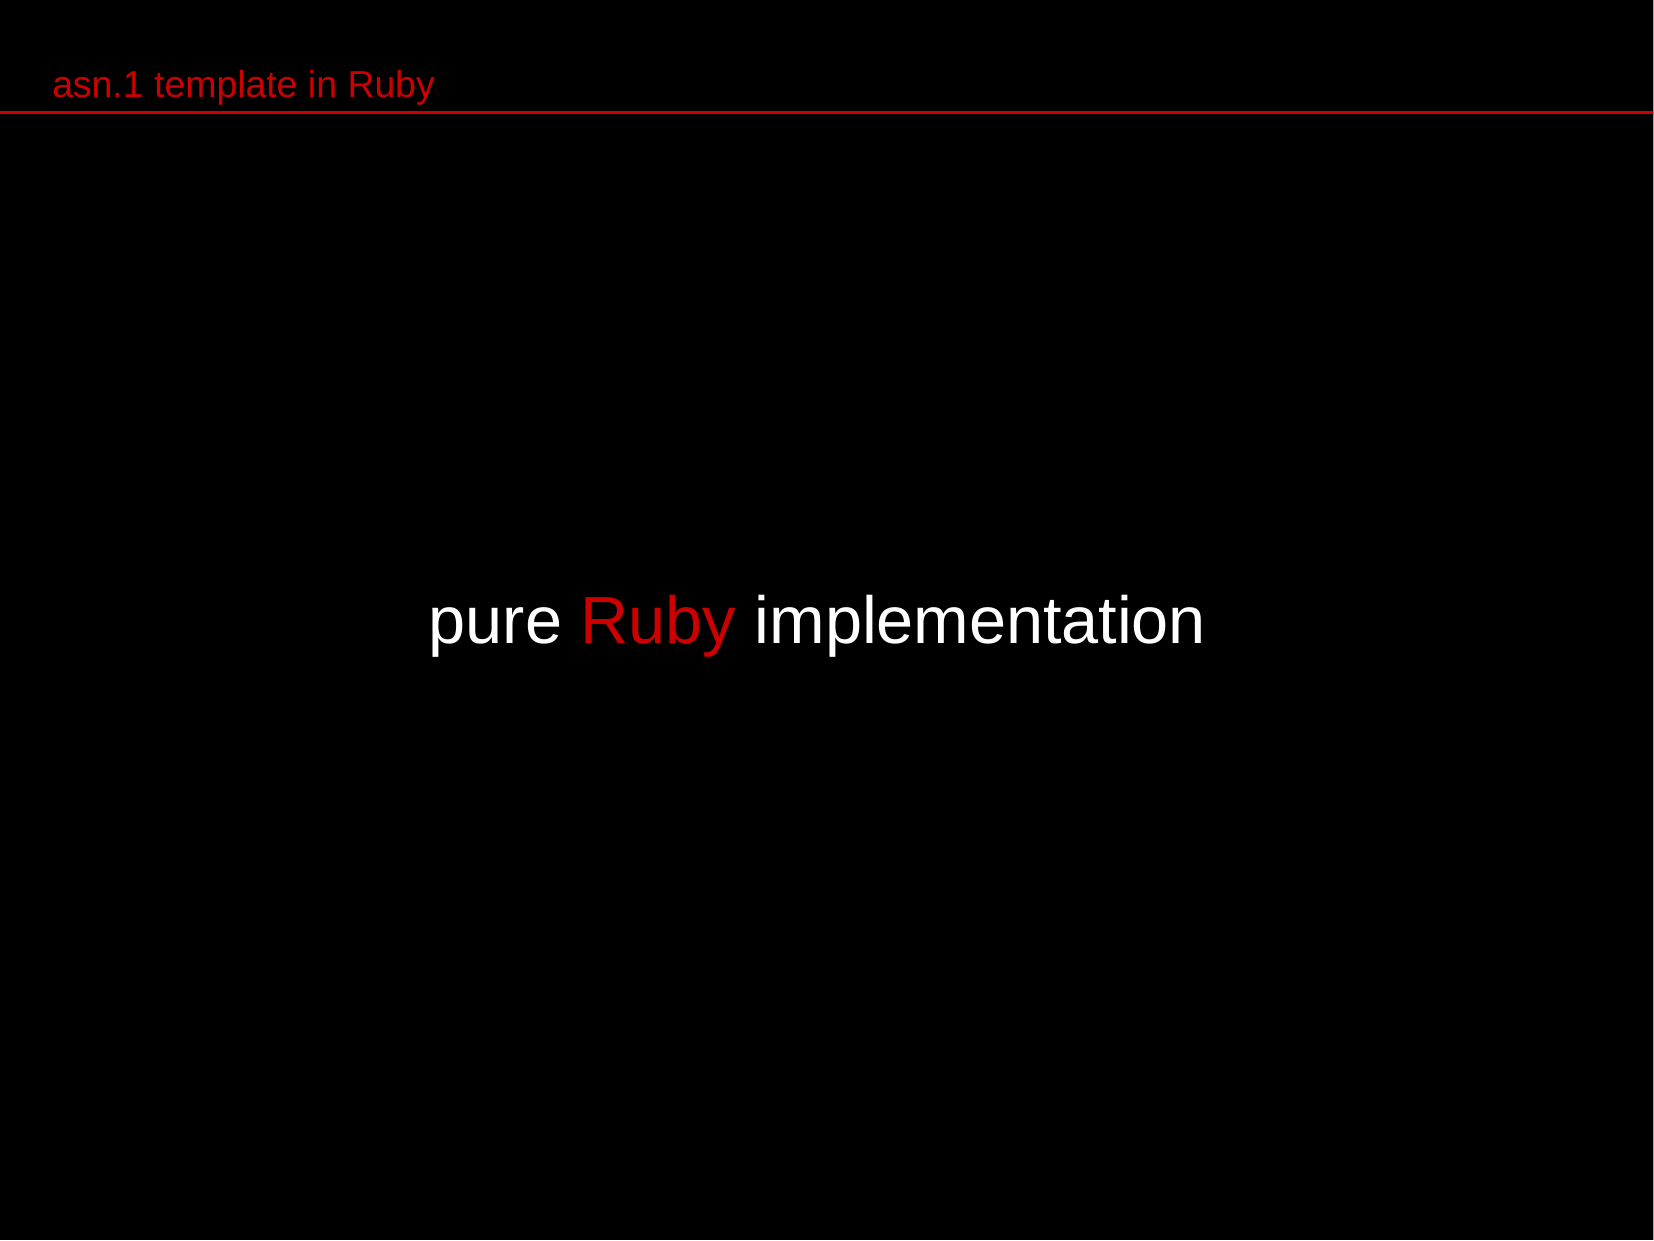

# pure Ruby implementation
asn.1 template in Ruby